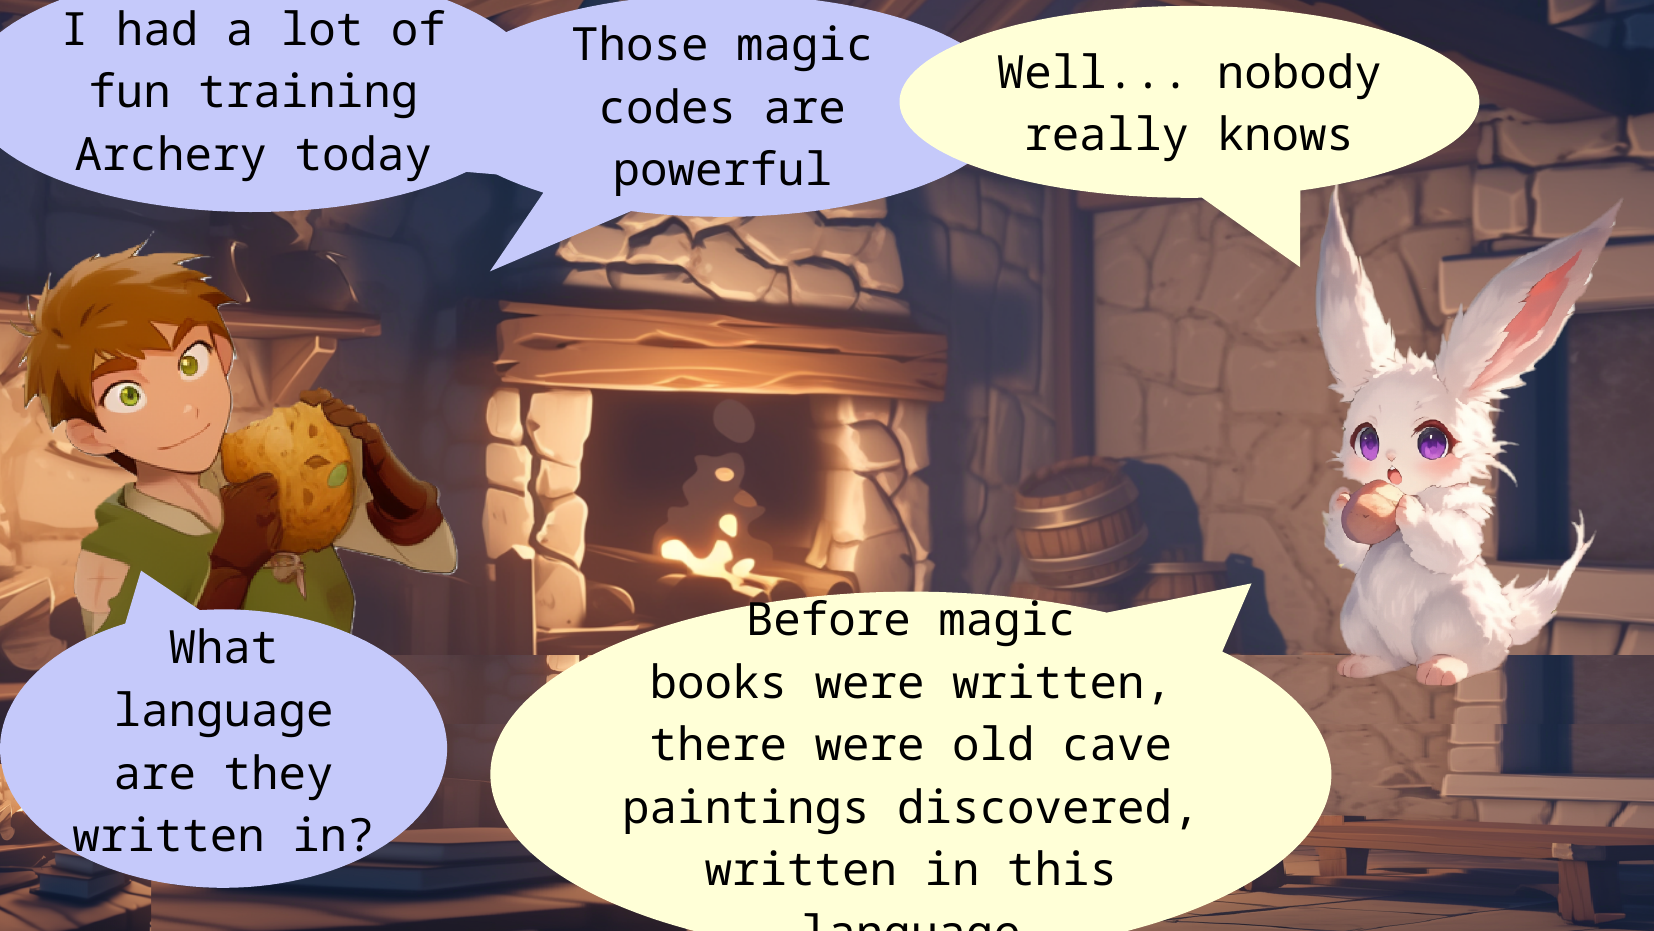

I had a lot of fun training Archery today
Those magic codes are powerful
Well... nobody really knows
Before magic
books were written, there were old cave paintings discovered, written in this language
What language
are they written in?